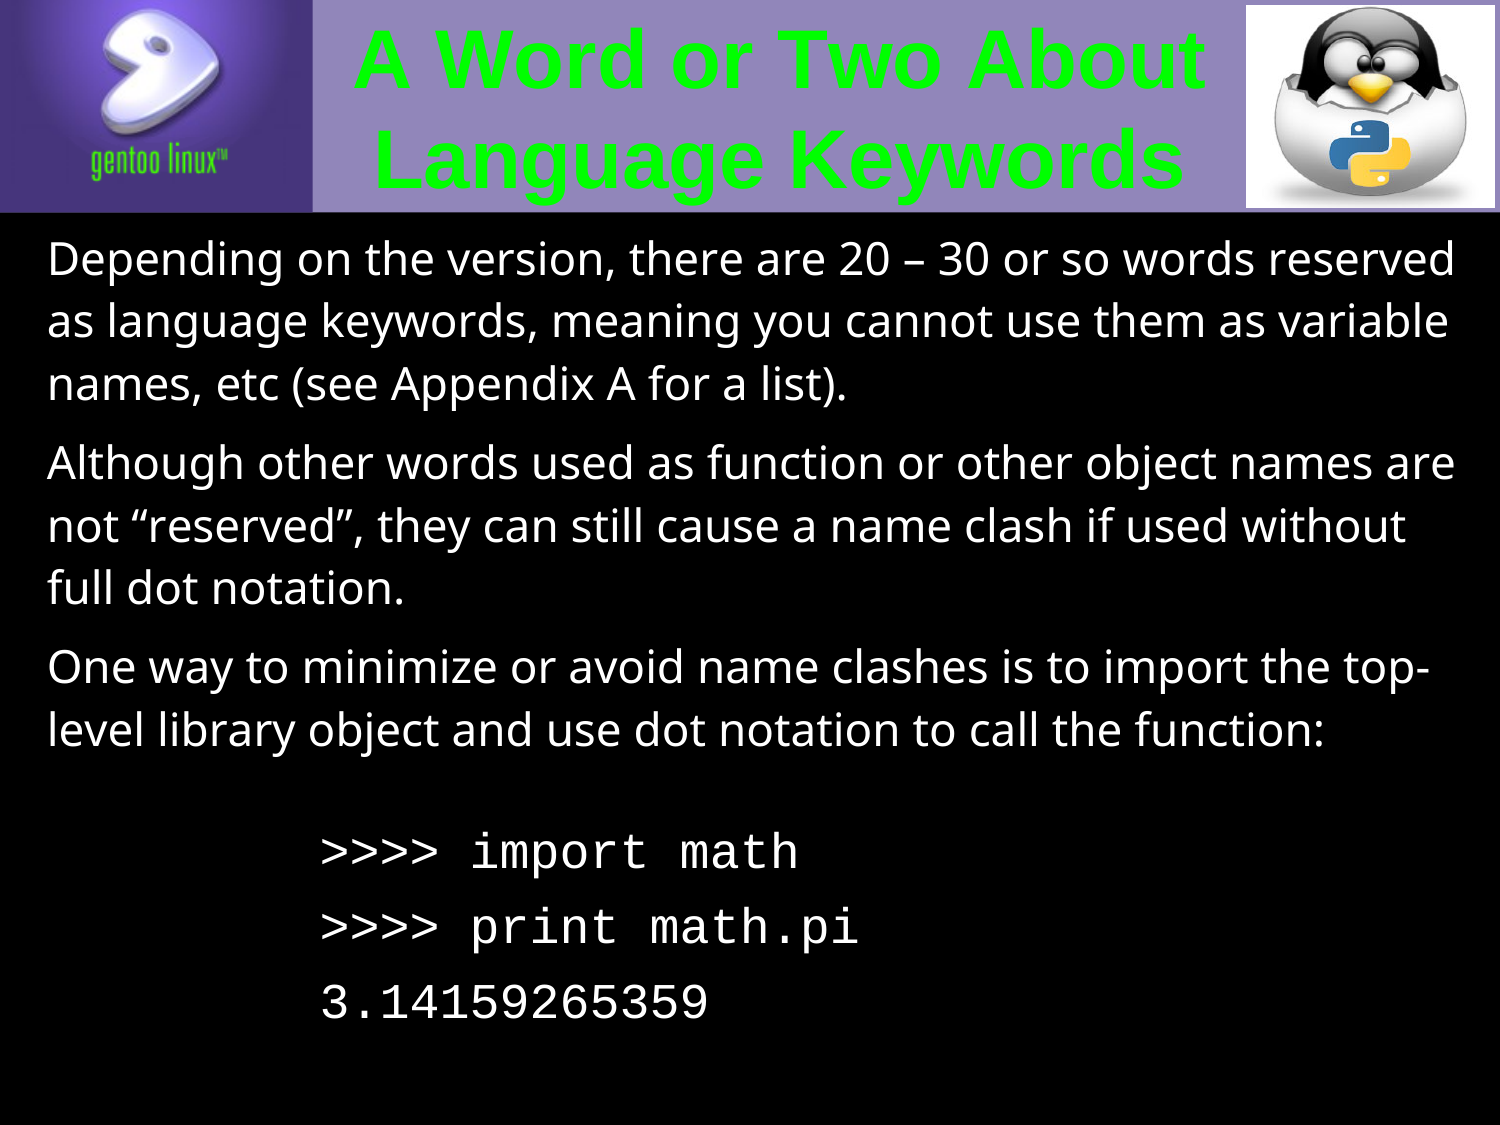

# A Word or Two About Language Keywords
Depending on the version, there are 20 – 30 or so words reserved as language keywords, meaning you cannot use them as variable names, etc (see Appendix A for a list).
Although other words used as function or other object names are not “reserved”, they can still cause a name clash if used without full dot notation.
One way to minimize or avoid name clashes is to import the top-level library object and use dot notation to call the function:
>>>> import math
>>>> print math.pi
3.14159265359